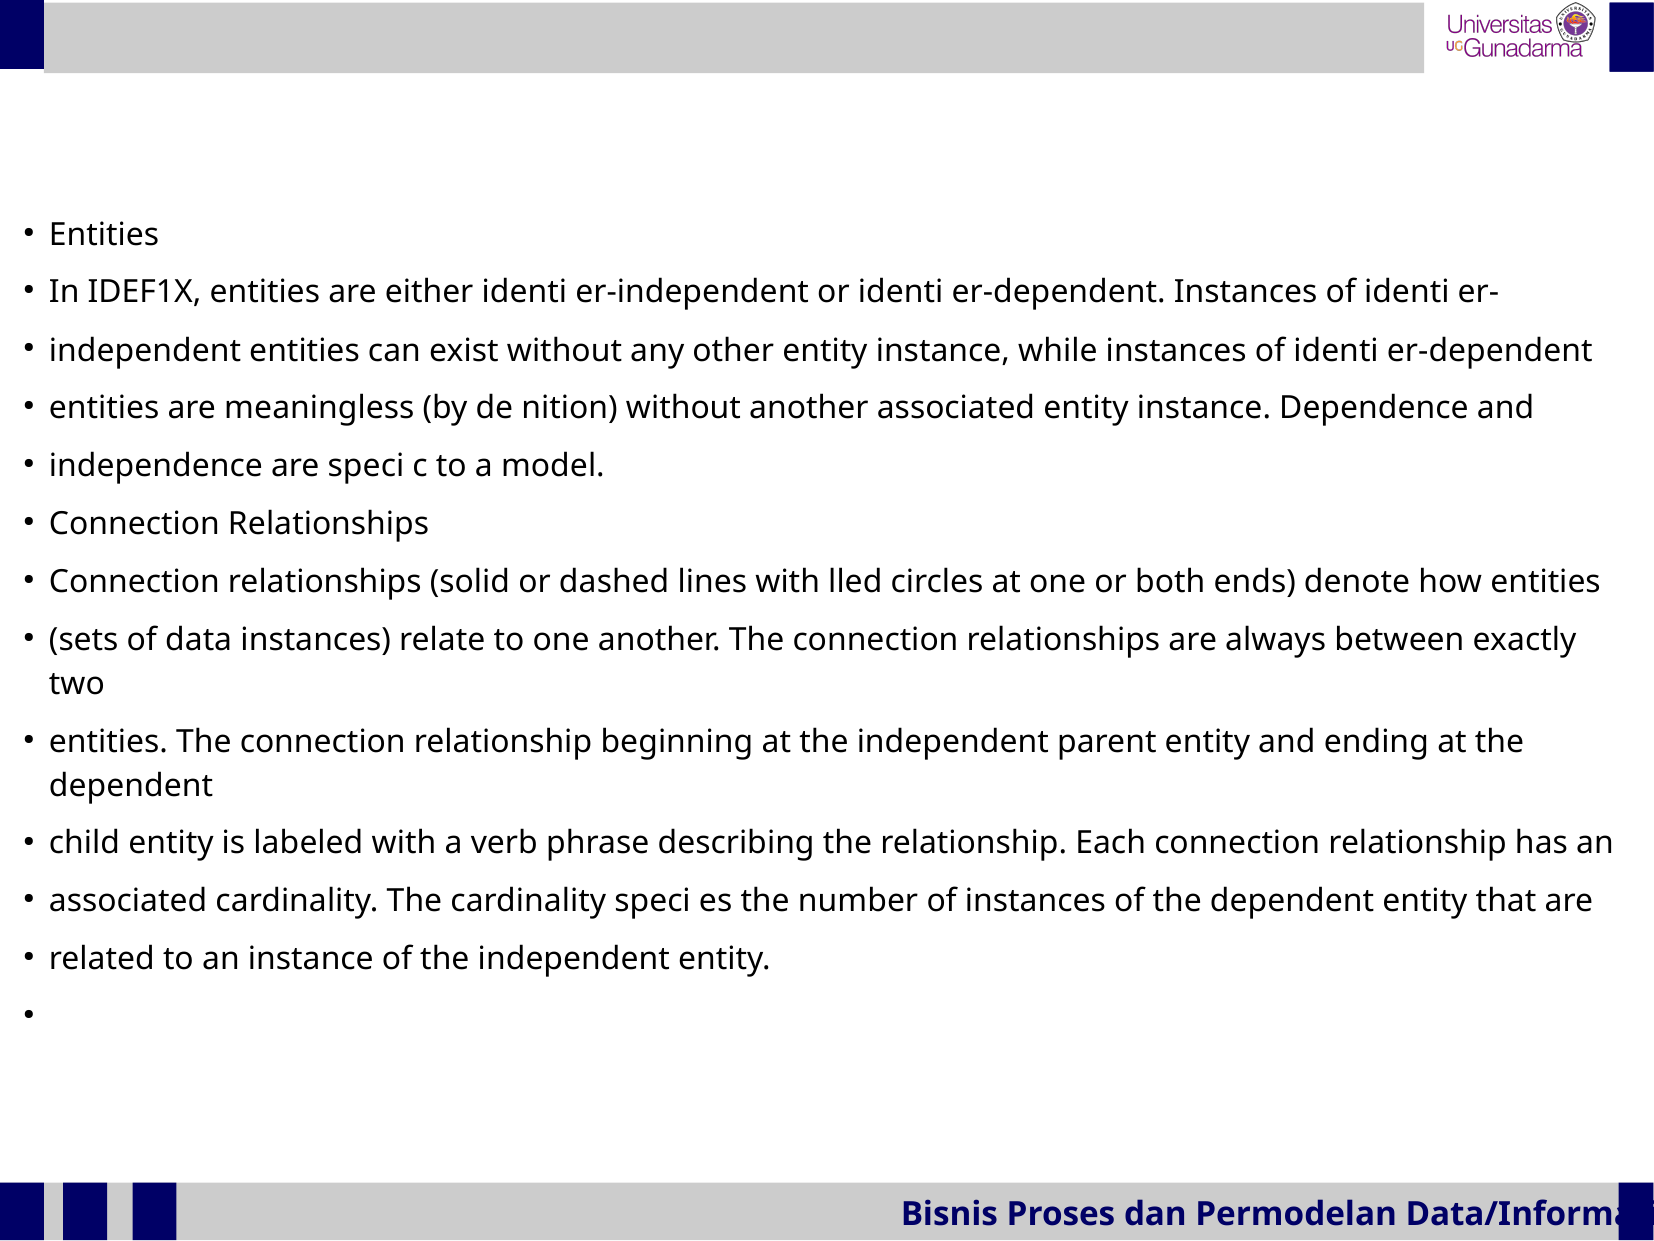

#
Entities
In IDEF1X, entities are either identi er-independent or identi er-dependent. Instances of identi er-
independent entities can exist without any other entity instance, while instances of identi er-dependent
entities are meaningless (by de nition) without another associated entity instance. Dependence and
independence are speci c to a model.
Connection Relationships
Connection relationships (solid or dashed lines with lled circles at one or both ends) denote how entities
(sets of data instances) relate to one another. The connection relationships are always between exactly two
entities. The connection relationship beginning at the independent parent entity and ending at the dependent
child entity is labeled with a verb phrase describing the relationship. Each connection relationship has an
associated cardinality. The cardinality speci es the number of instances of the dependent entity that are
related to an instance of the independent entity.